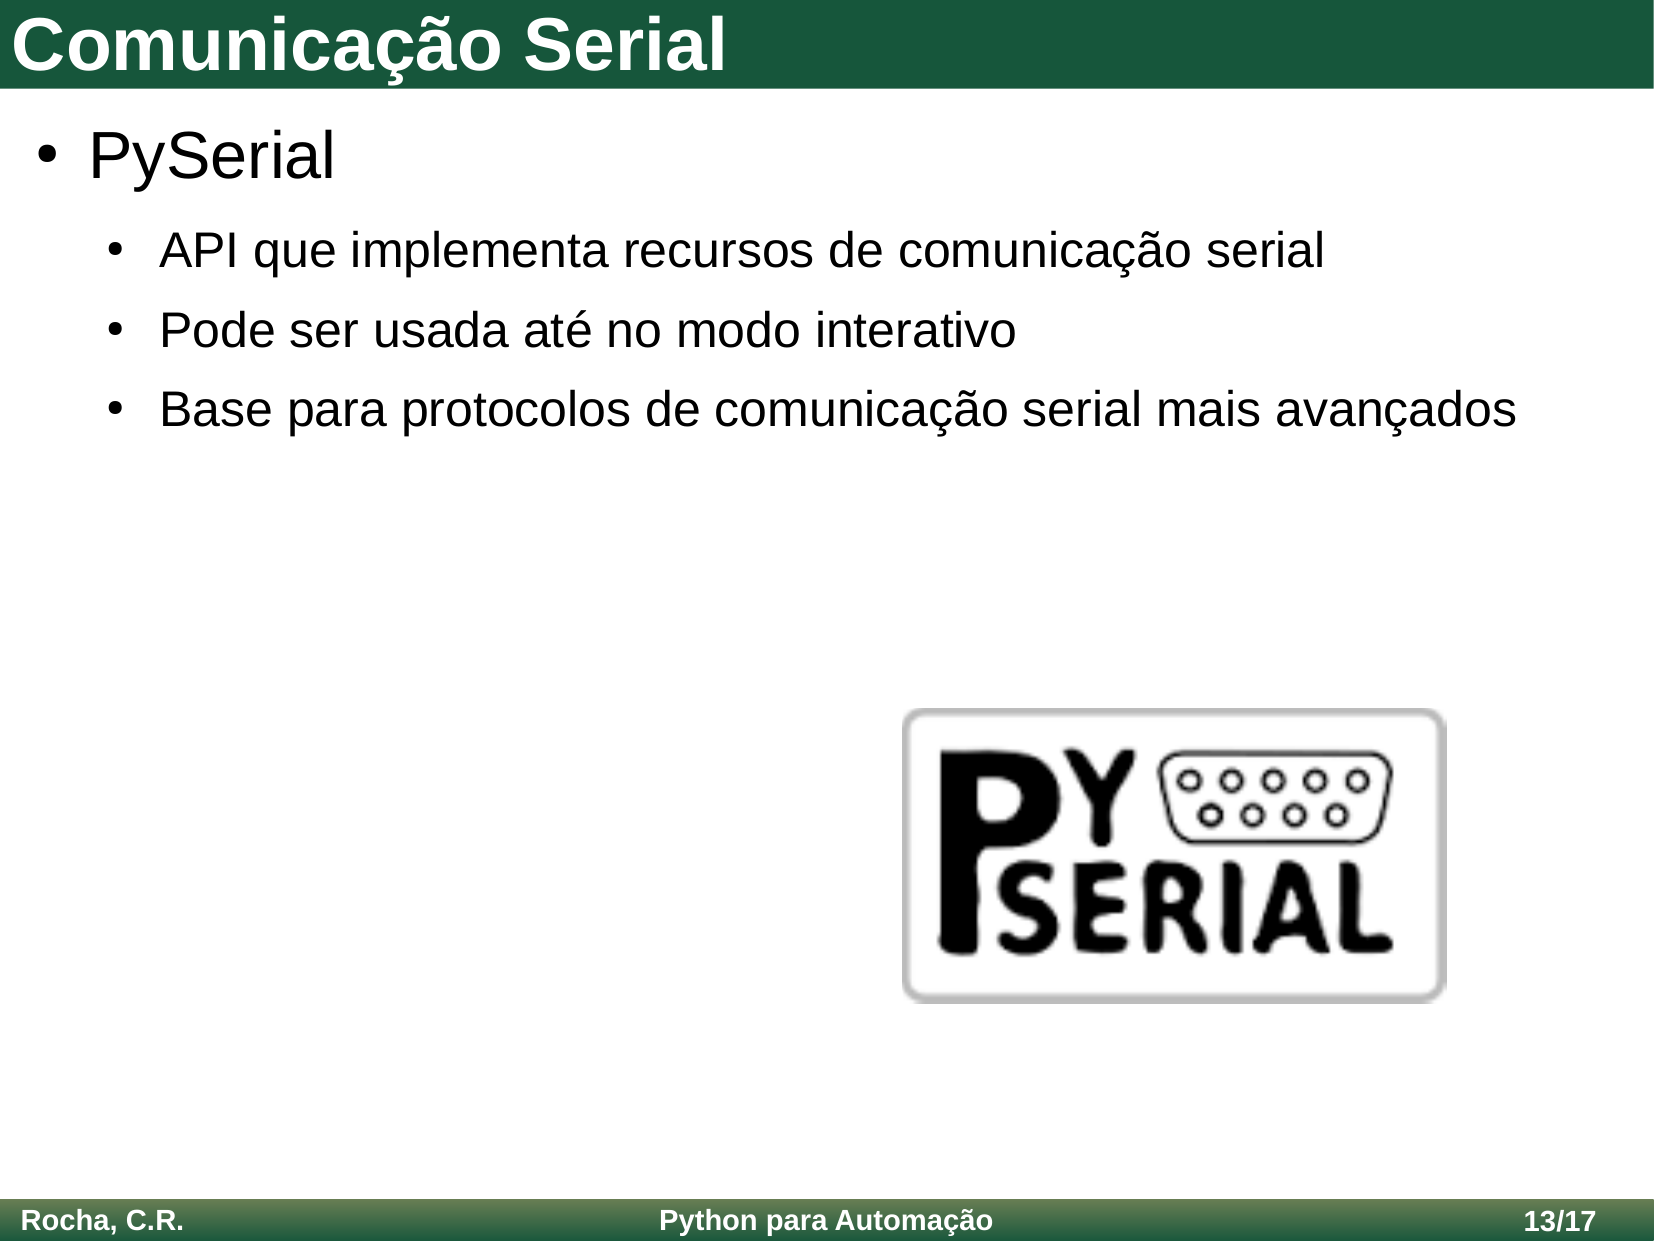

# Comunicação Serial
PySerial
API que implementa recursos de comunicação serial
Pode ser usada até no modo interativo
Base para protocolos de comunicação serial mais avançados